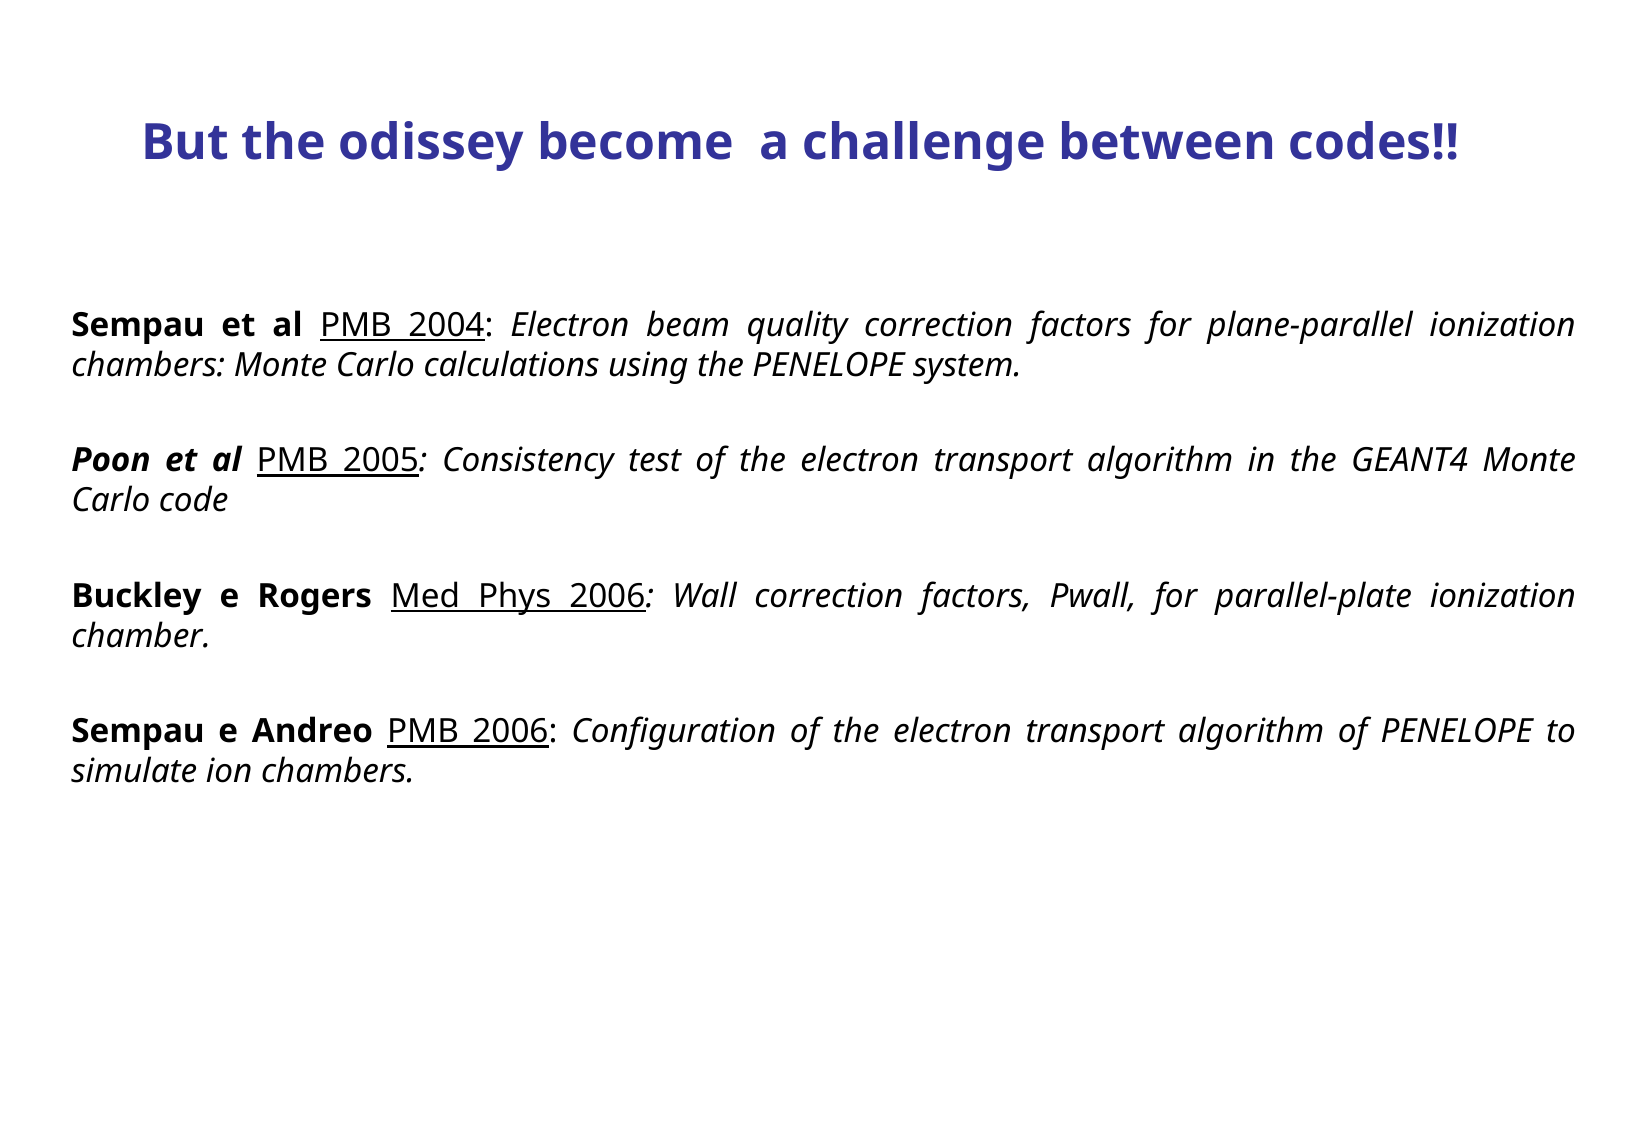

But the odissey become a challenge between codes!!
Sempau et al PMB 2004: Electron beam quality correction factors for plane-parallel ionization chambers: Monte Carlo calculations using the PENELOPE system.
Poon et al PMB 2005: Consistency test of the electron transport algorithm in the GEANT4 Monte Carlo code
Buckley e Rogers Med Phys 2006: Wall correction factors, Pwall, for parallel-plate ionization chamber.
Sempau e Andreo PMB 2006: Configuration of the electron transport algorithm of PENELOPE to simulate ion chambers.